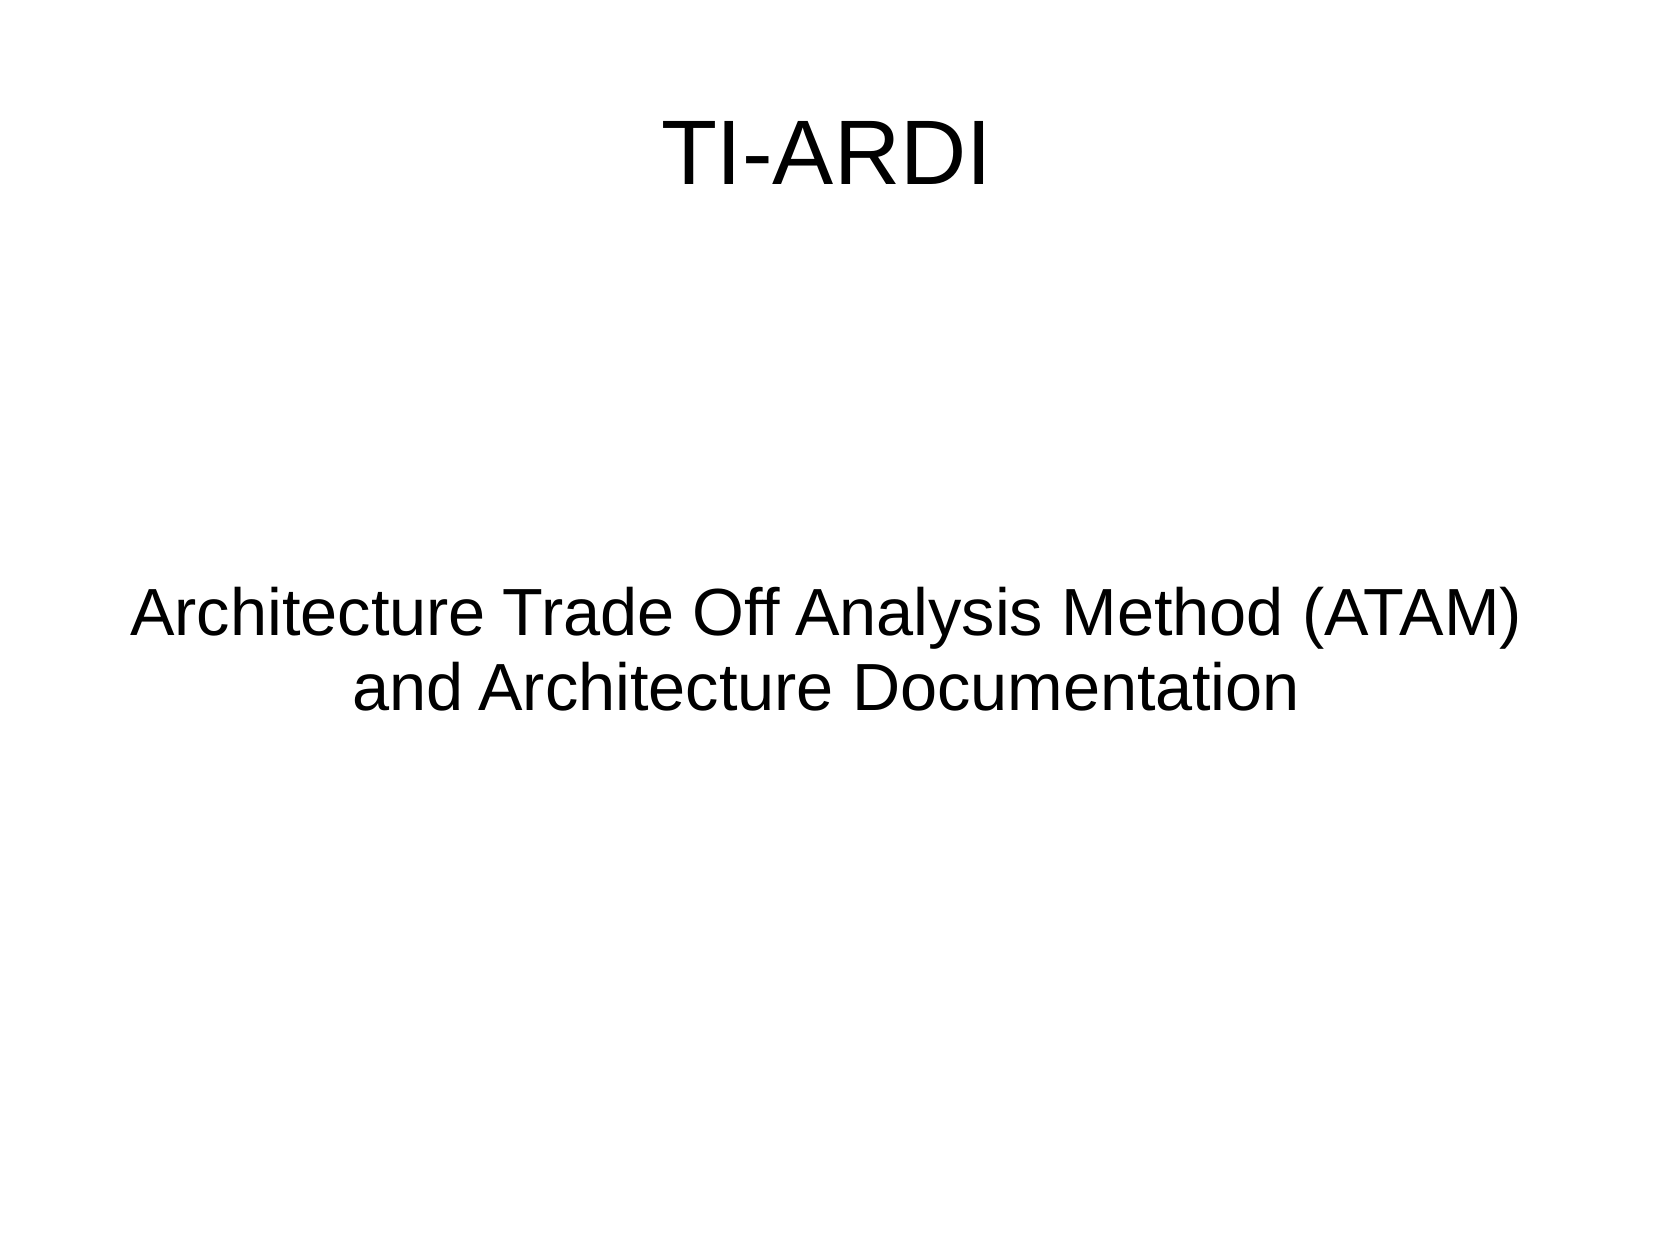

# TI-ARDI
Architecture Trade Off Analysis Method (ATAM) and Architecture Documentation